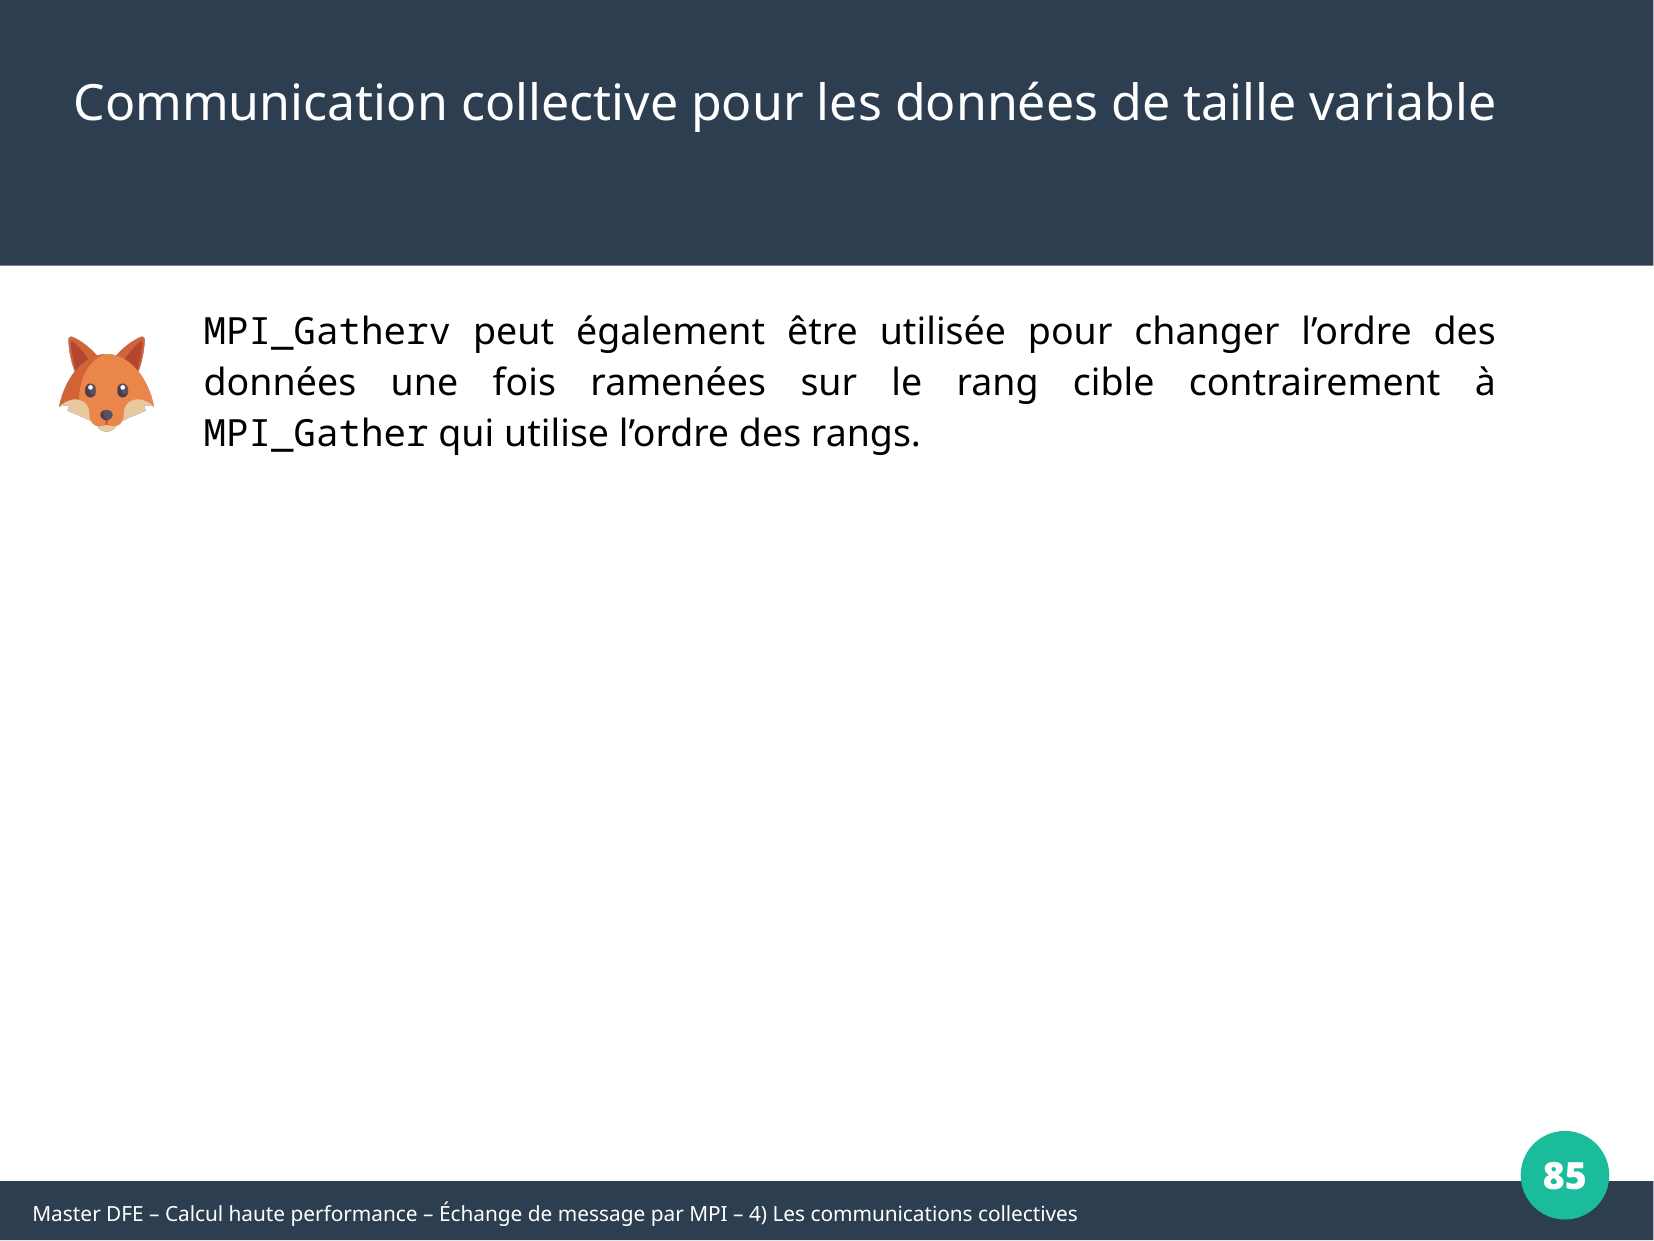

Communication collective pour les données de taille variable
MPI_Gatherv peut également être utilisée pour changer l’ordre des données une fois ramenées sur le rang cible contrairement à MPI_Gather qui utilise l’ordre des rangs.
85
Master DFE – Calcul haute performance – Échange de message par MPI – 4) Les communications collectives